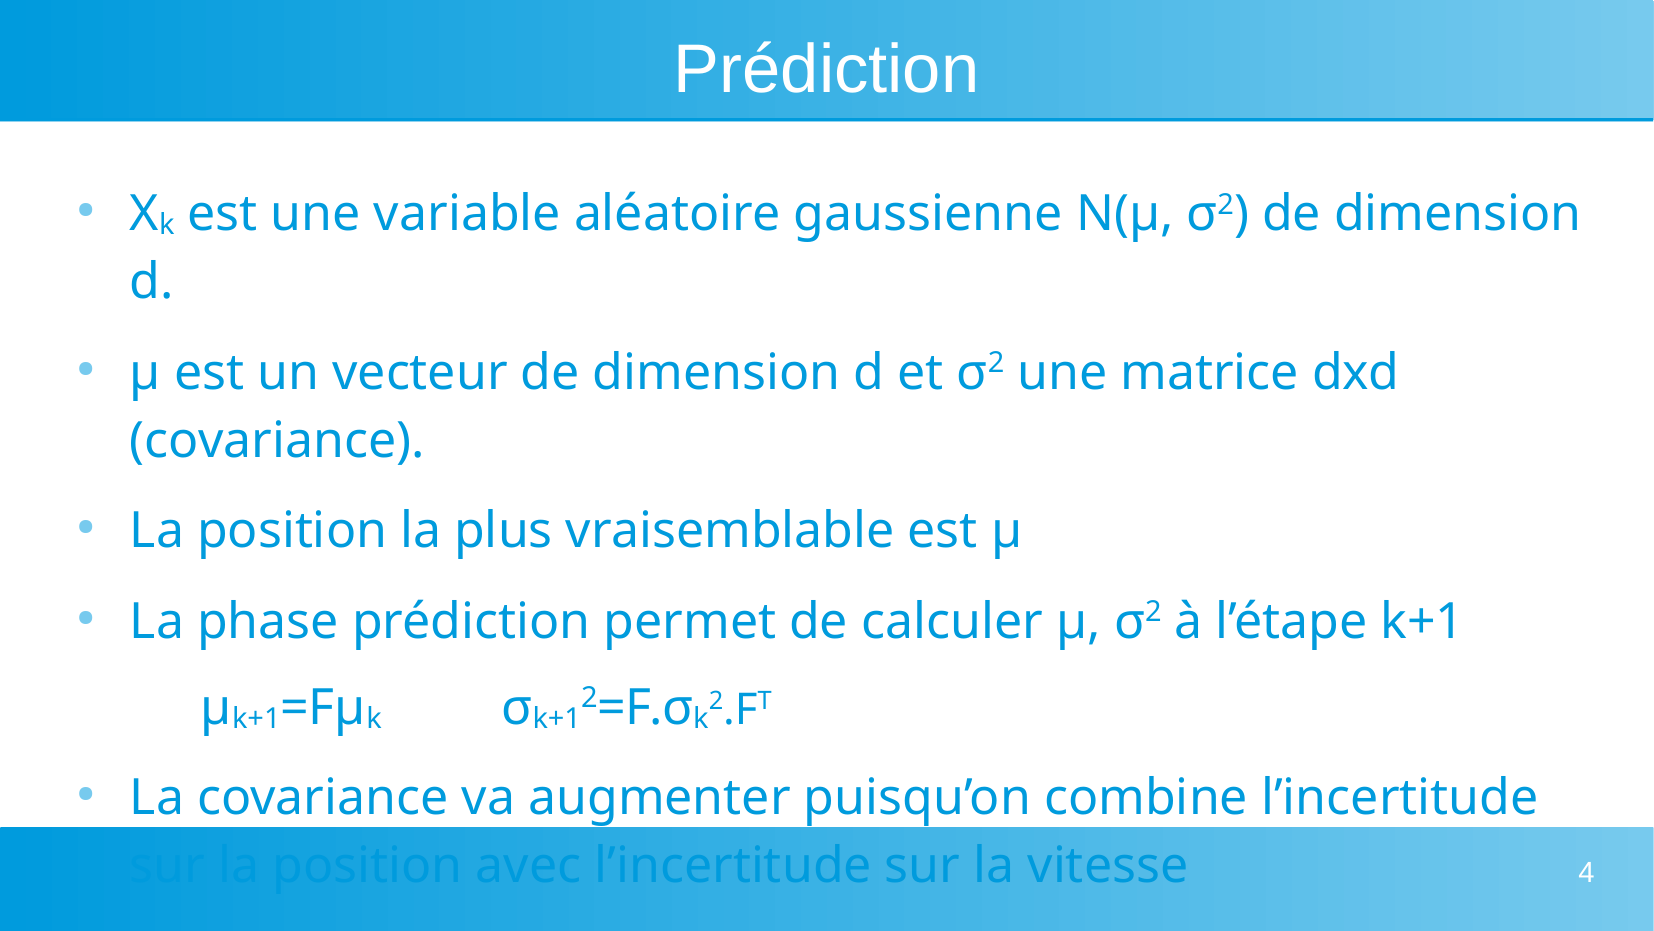

# Prédiction
Xk est une variable aléatoire gaussienne N(μ, σ2) de dimension d.
μ est un vecteur de dimension d et σ2 une matrice dxd (covariance).
La position la plus vraisemblable est μ
La phase prédiction permet de calculer μ, σ2 à l’étape k+1
μk+1=Fμk σk+12=F.σk2.FT
La covariance va augmenter puisqu’on combine l’incertitude sur la position avec l’incertitude sur la vitesse
4